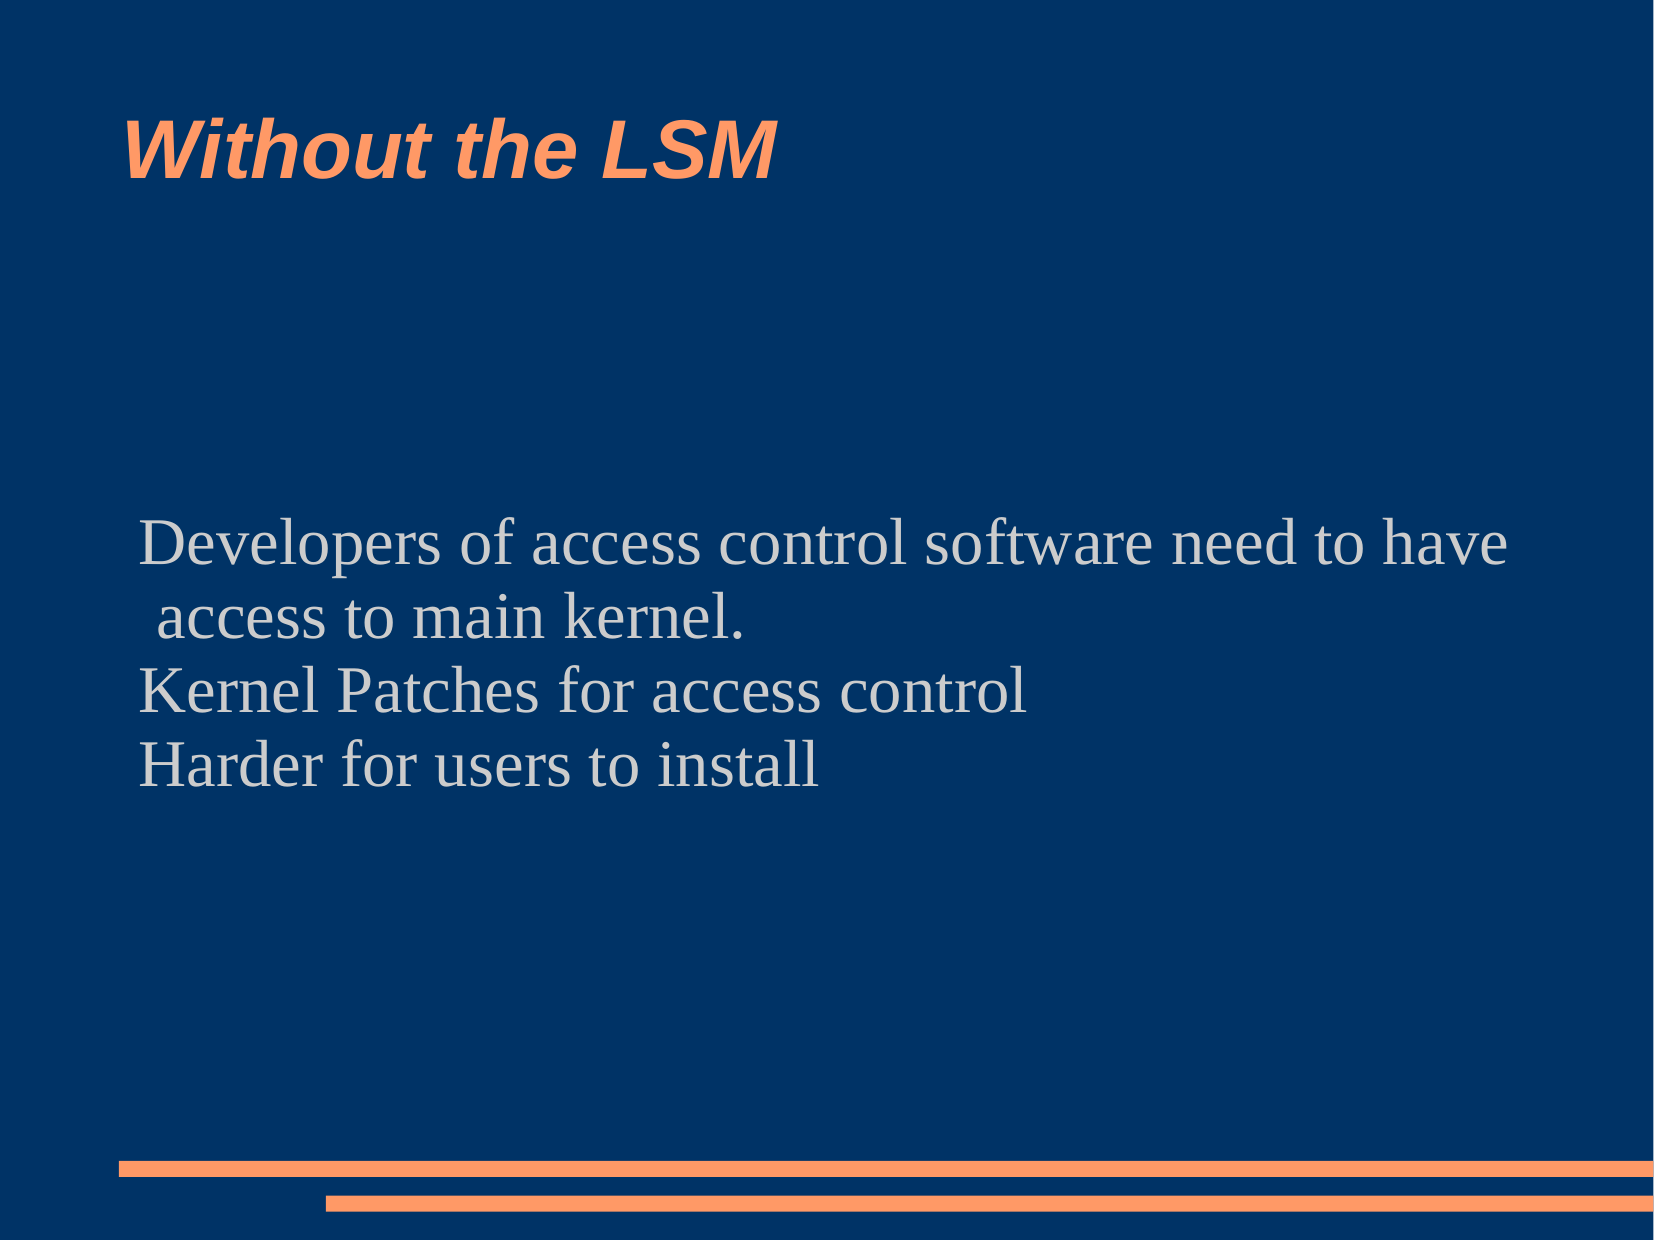

# Without the LSM
 Developers of access control software need to have access to main kernel.
 Kernel Patches for access control
 Harder for users to install